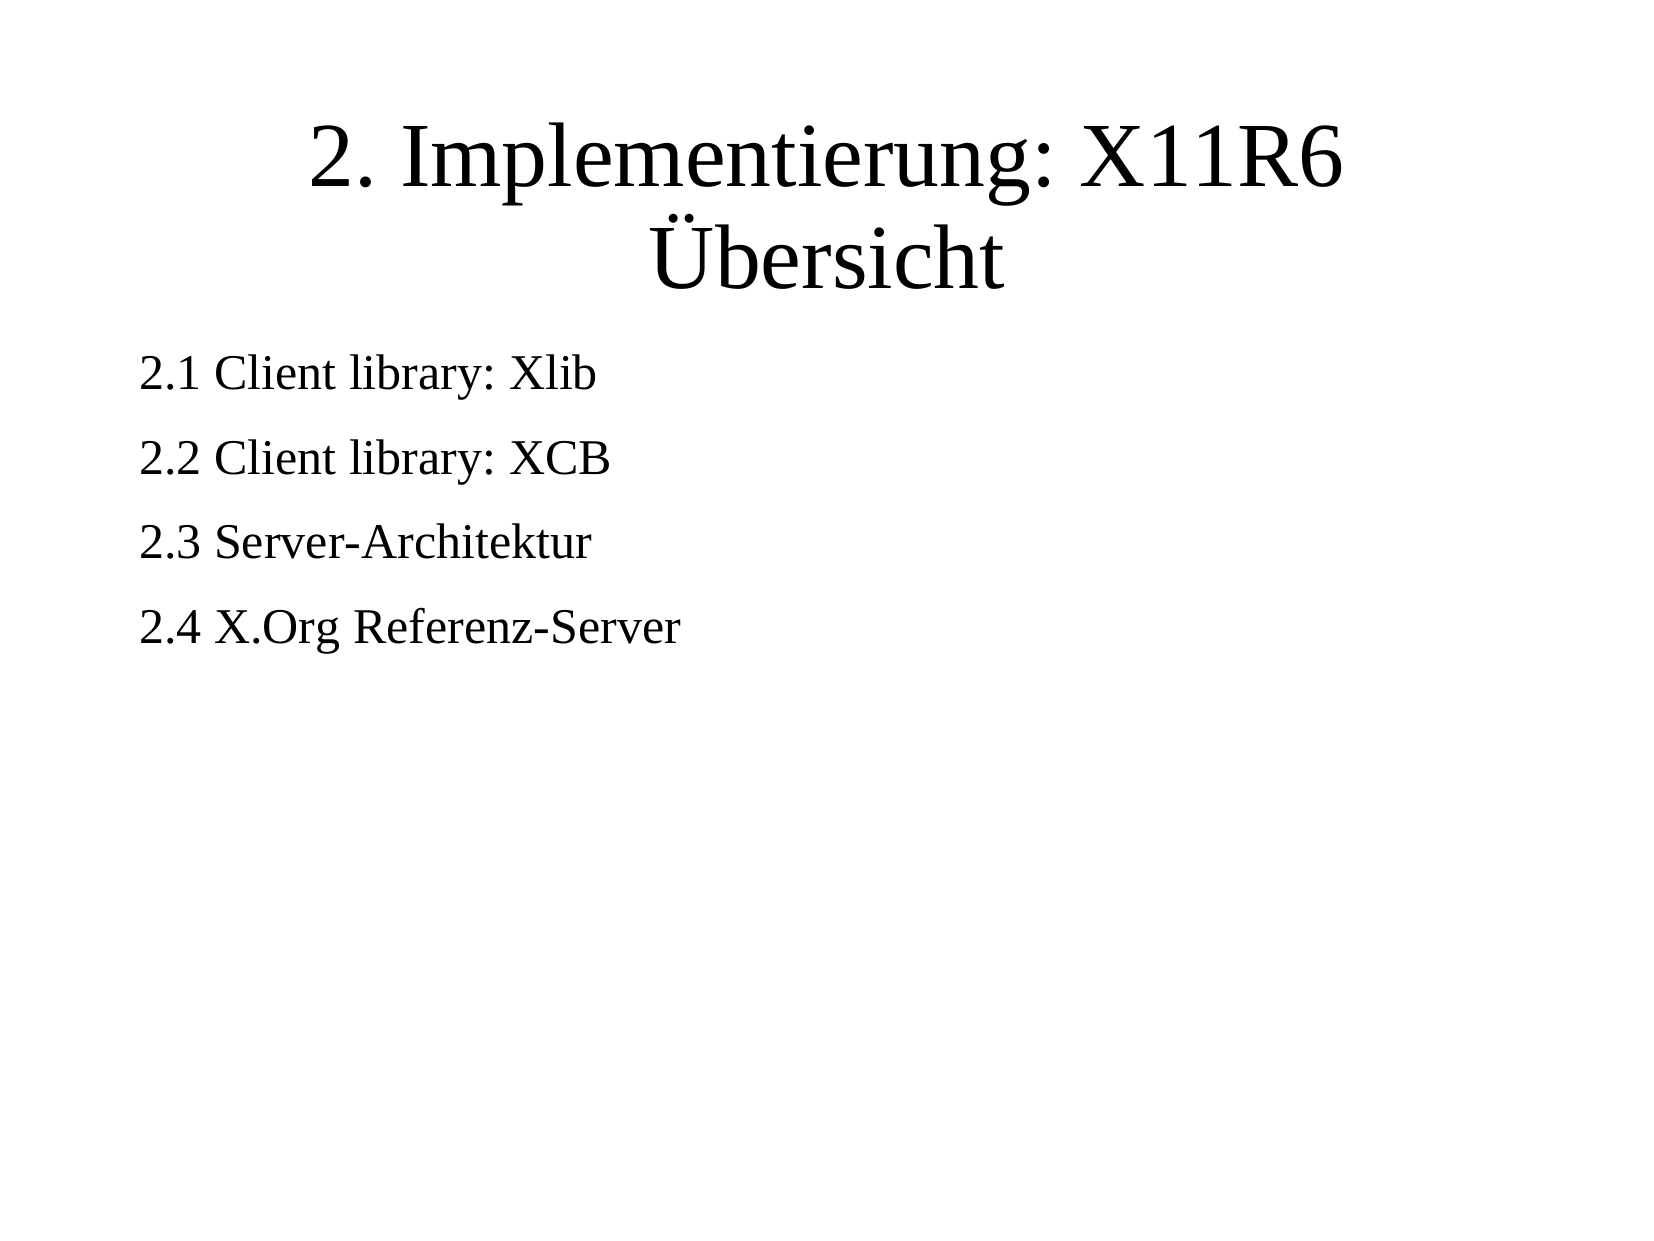

# 2. Implementierung: X11R6 Übersicht
2.1 Client library: Xlib
2.2 Client library: XCB
2.3 Server-Architektur
2.4 X.Org Referenz-Server